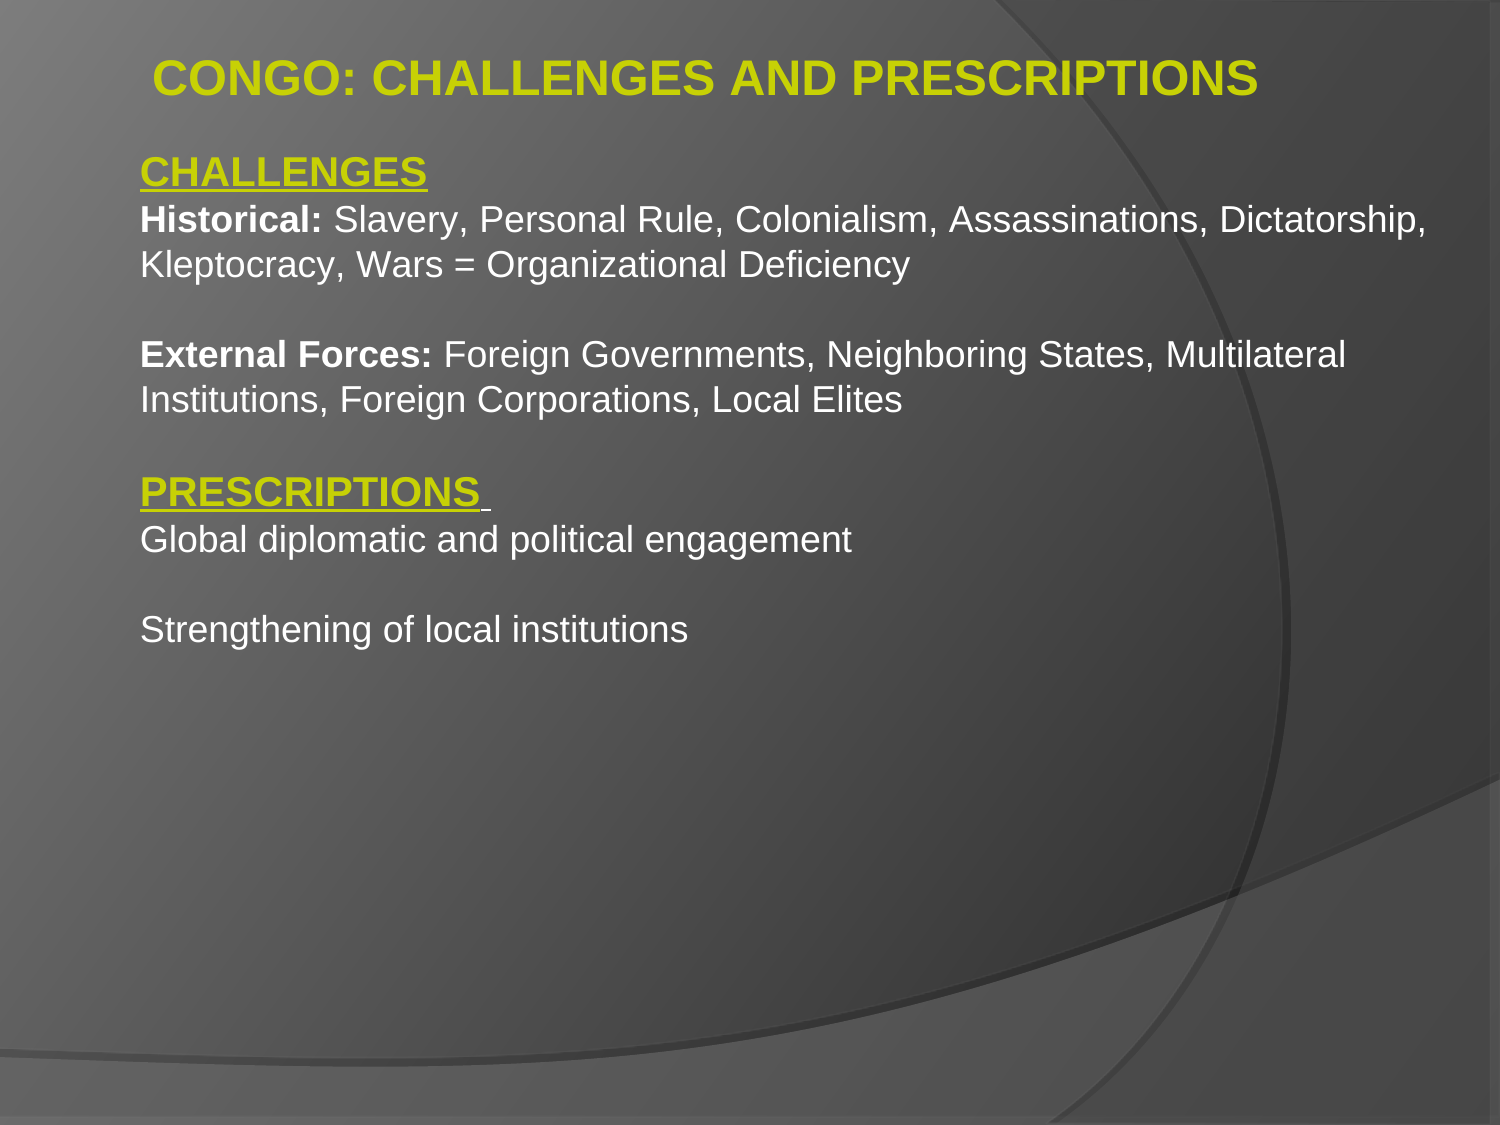

CONGO: CHALLENGES AND PRESCRIPTIONS
CHALLENGES
Historical: Slavery, Personal Rule, Colonialism, Assassinations, Dictatorship, Kleptocracy, Wars = Organizational Deficiency
External Forces: Foreign Governments, Neighboring States, Multilateral Institutions, Foreign Corporations, Local Elites
PRESCRIPTIONS
Global diplomatic and political engagement
Strengthening of local institutions